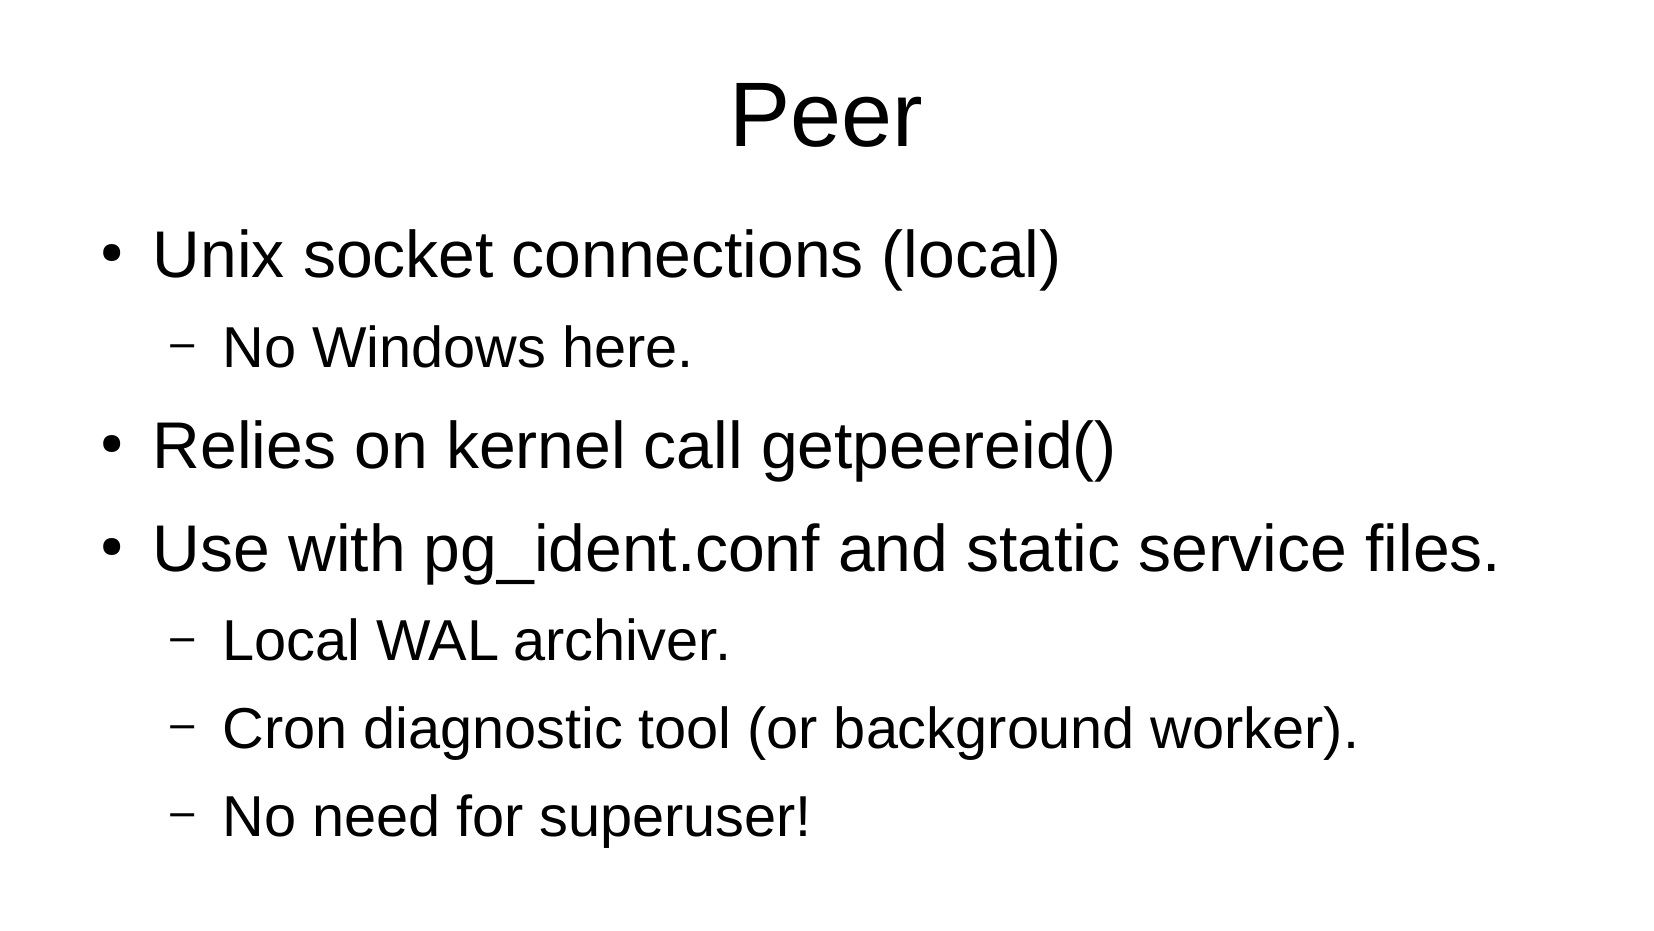

# Peer
Unix socket connections (local)
No Windows here.
Relies on kernel call getpeereid()
Use with pg_ident.conf and static service files.
Local WAL archiver.
Cron diagnostic tool (or background worker).
No need for superuser!